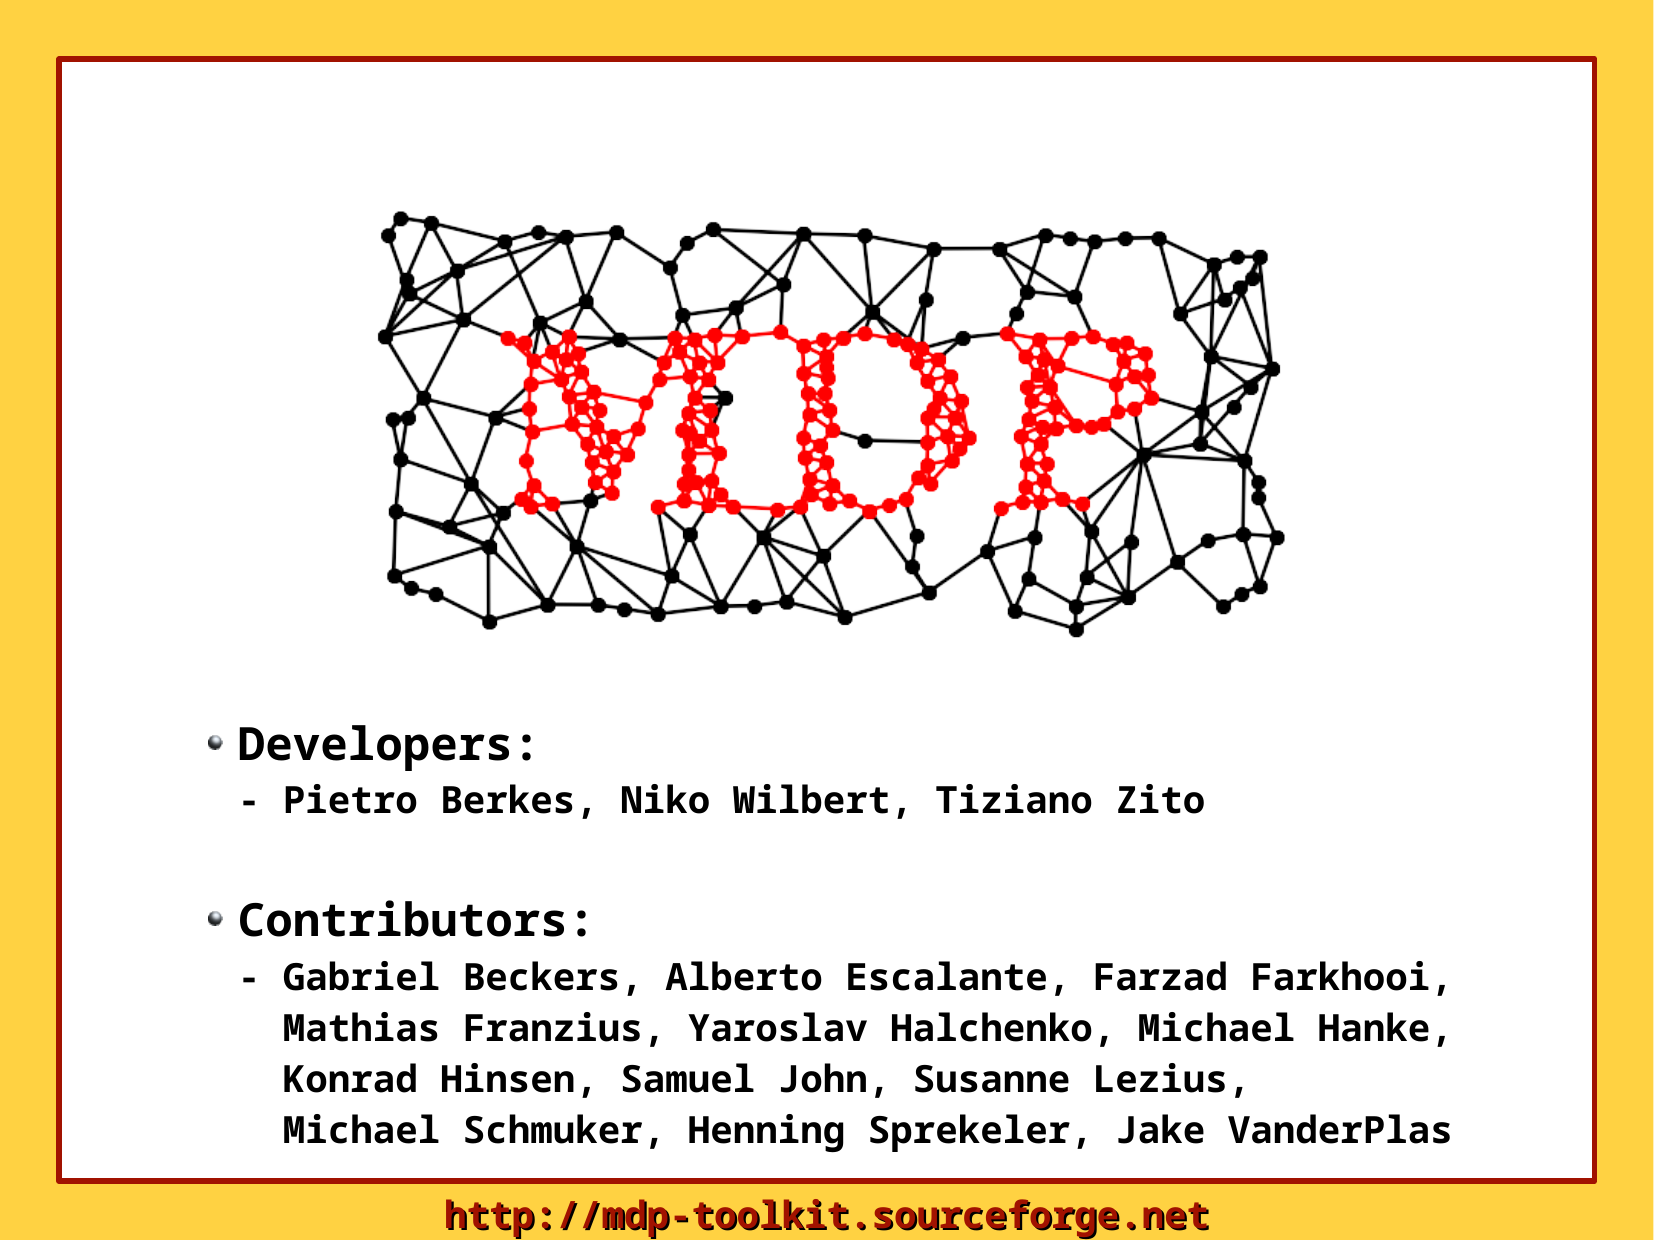

Developers:
- Pietro Berkes, Niko Wilbert, Tiziano Zito
Contributors:
- Gabriel Beckers, Alberto Escalante, Farzad Farkhooi,
 Mathias Franzius, Yaroslav Halchenko, Michael Hanke,
 Konrad Hinsen, Samuel John, Susanne Lezius,
 Michael Schmuker, Henning Sprekeler, Jake VanderPlas